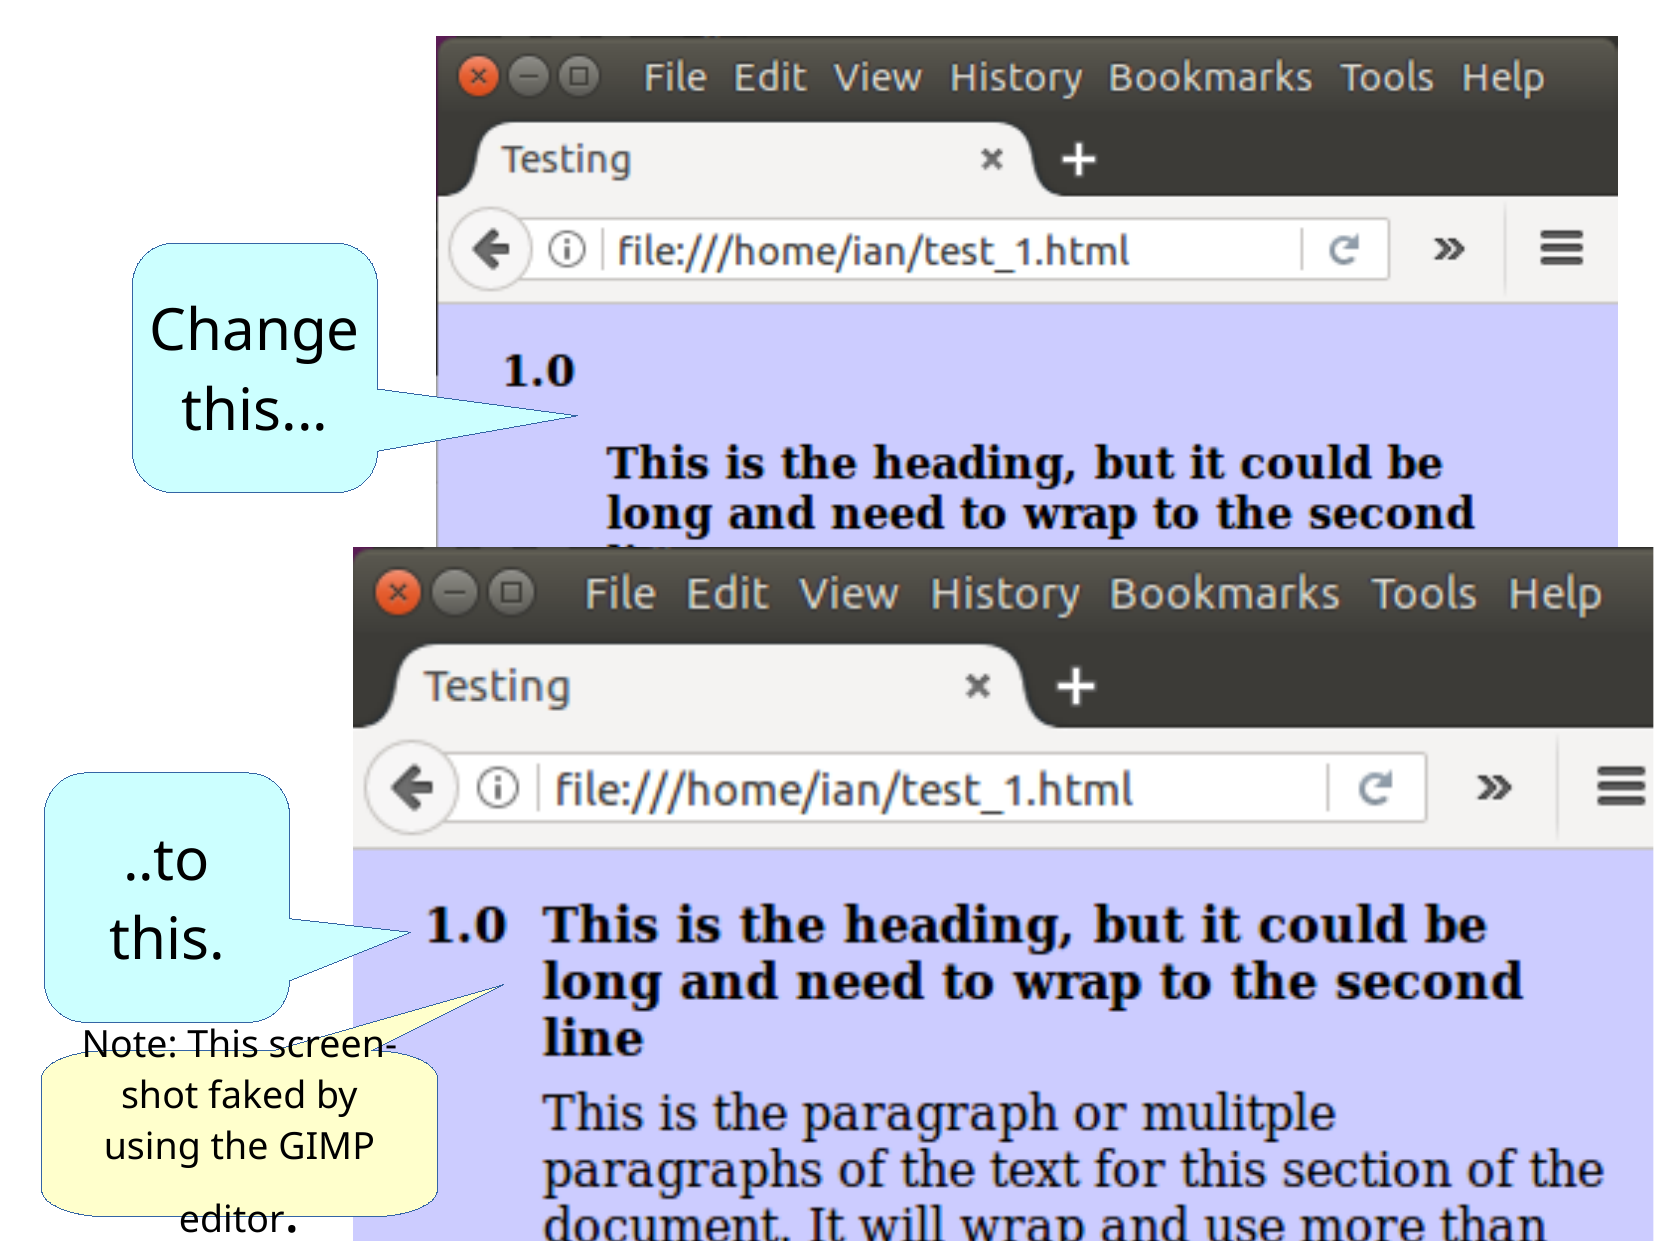

Change
this...
..to
this.
Note: This screen-shot faked by using the GIMP editor.